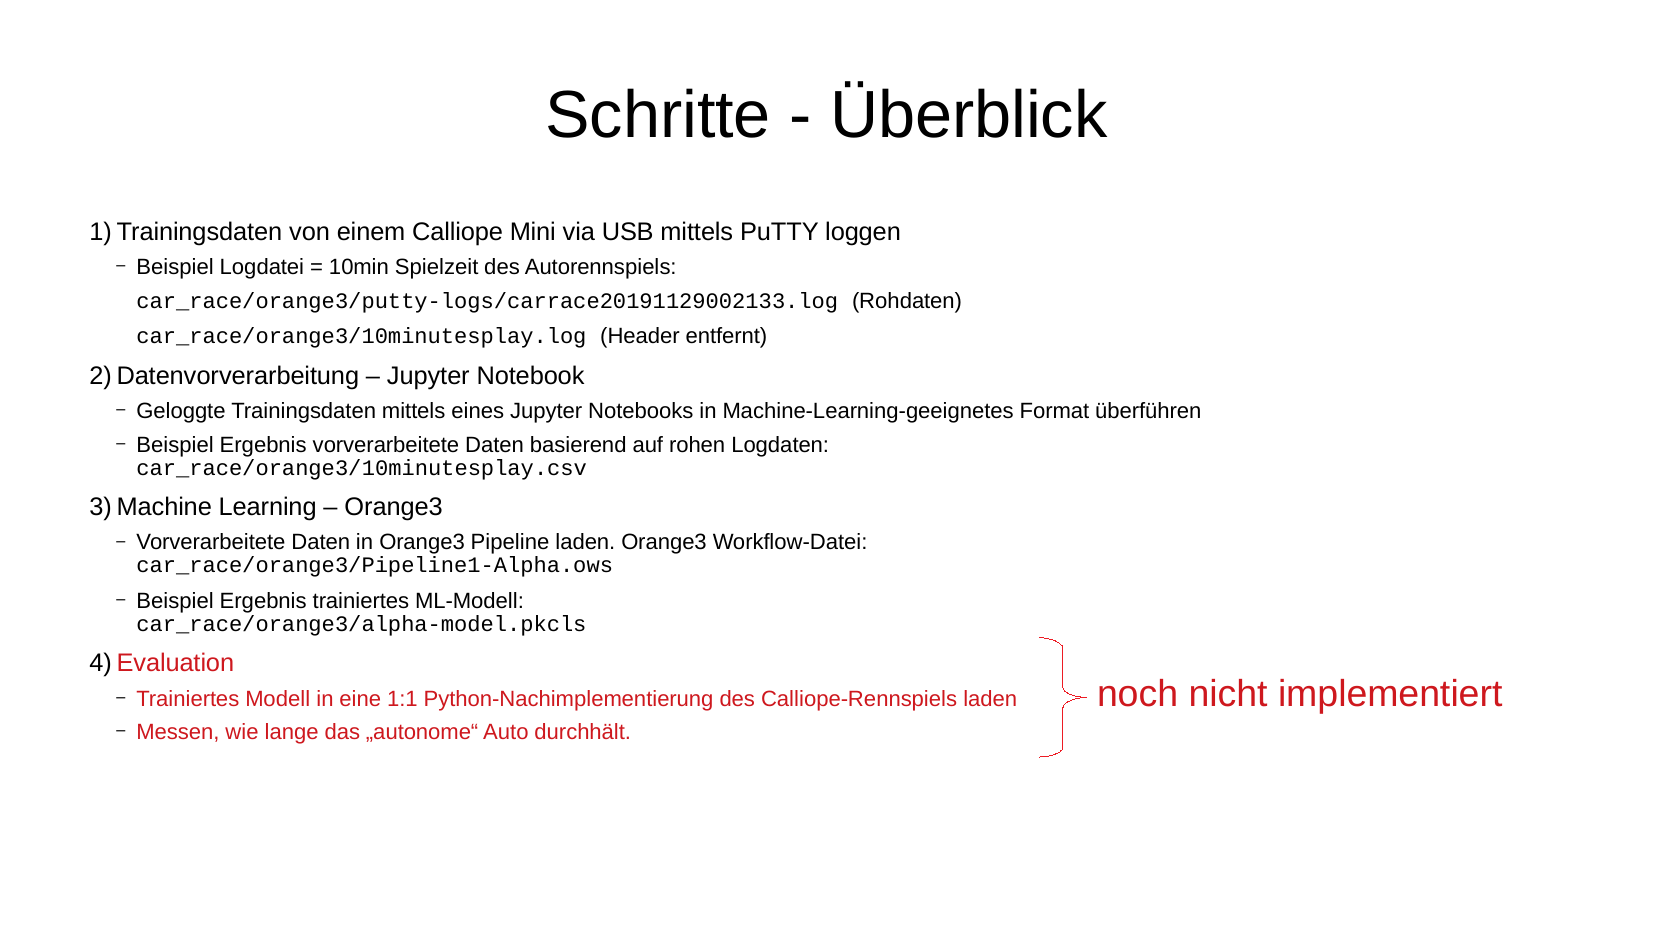

# Schritte - Überblick
 Trainingsdaten von einem Calliope Mini via USB mittels PuTTY loggen
Beispiel Logdatei = 10min Spielzeit des Autorennspiels:
car_race/orange3/putty-logs/carrace20191129002133.log (Rohdaten)
car_race/orange3/10minutesplay.log (Header entfernt)
 Datenvorverarbeitung – Jupyter Notebook
Geloggte Trainingsdaten mittels eines Jupyter Notebooks in Machine-Learning-geeignetes Format überführen
Beispiel Ergebnis vorverarbeitete Daten basierend auf rohen Logdaten:
car_race/orange3/10minutesplay.csv
 Machine Learning – Orange3
Vorverarbeitete Daten in Orange3 Pipeline laden. Orange3 Workflow-Datei:
car_race/orange3/Pipeline1-Alpha.ows
Beispiel Ergebnis trainiertes ML-Modell:
car_race/orange3/alpha-model.pkcls
 Evaluation
Trainiertes Modell in eine 1:1 Python-Nachimplementierung des Calliope-Rennspiels laden
Messen, wie lange das „autonome“ Auto durchhält.
noch nicht implementiert